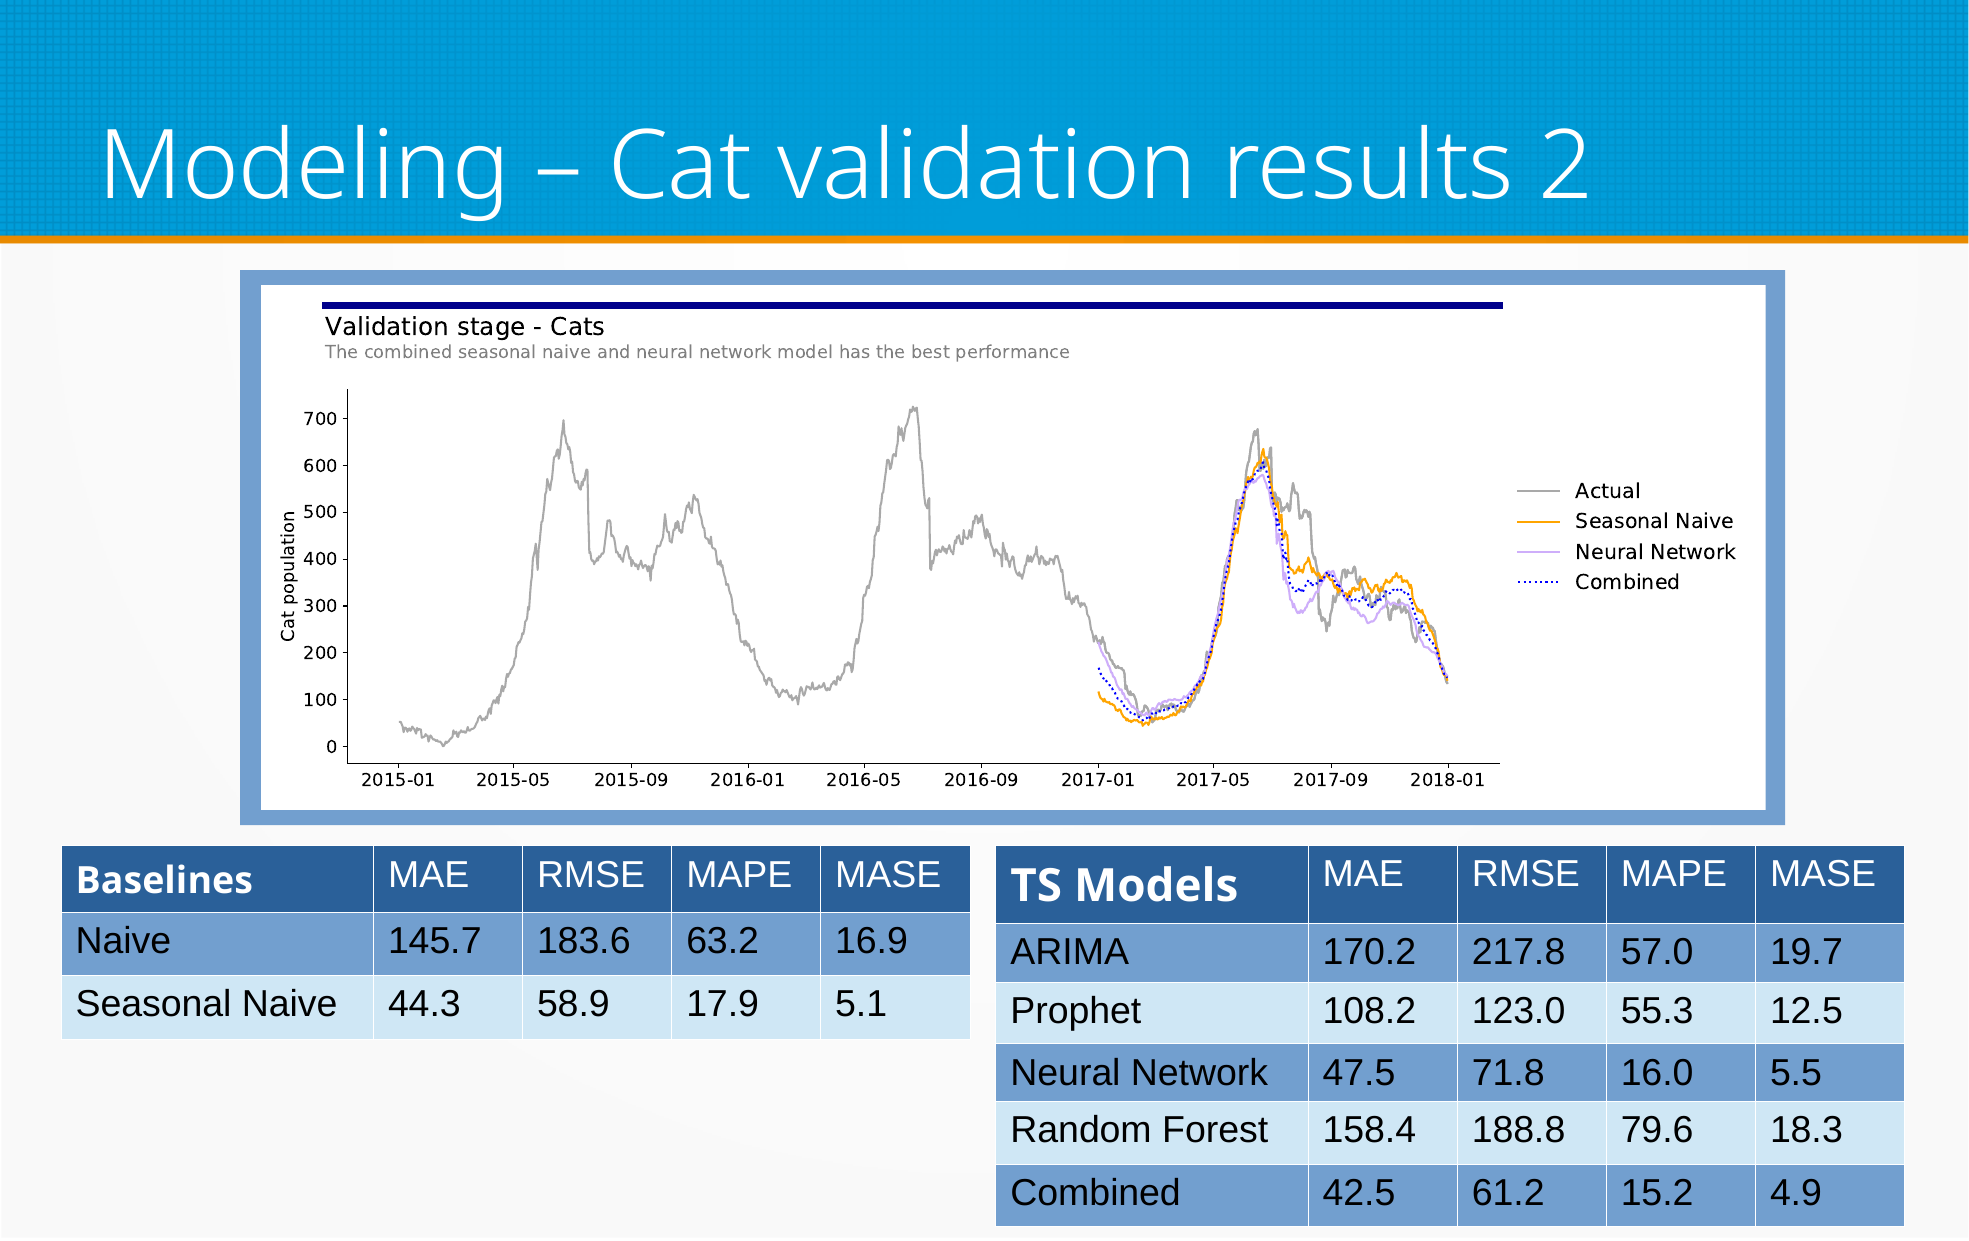

# Modeling – Cat validation results 2
| TS Models | MAE | RMSE | MAPE | MASE |
| --- | --- | --- | --- | --- |
| ARIMA | 170.2 | 217.8 | 57.0 | 19.7 |
| Prophet | 108.2 | 123.0 | 55.3 | 12.5 |
| Neural Network | 47.5 | 71.8 | 16.0 | 5.5 |
| Random Forest | 158.4 | 188.8 | 79.6 | 18.3 |
| Combined | 42.5 | 61.2 | 15.2 | 4.9 |
| Baselines | MAE | RMSE | MAPE | MASE |
| --- | --- | --- | --- | --- |
| Naive | 145.7 | 183.6 | 63.2 | 16.9 |
| Seasonal Naive | 44.3 | 58.9 | 17.9 | 5.1 |